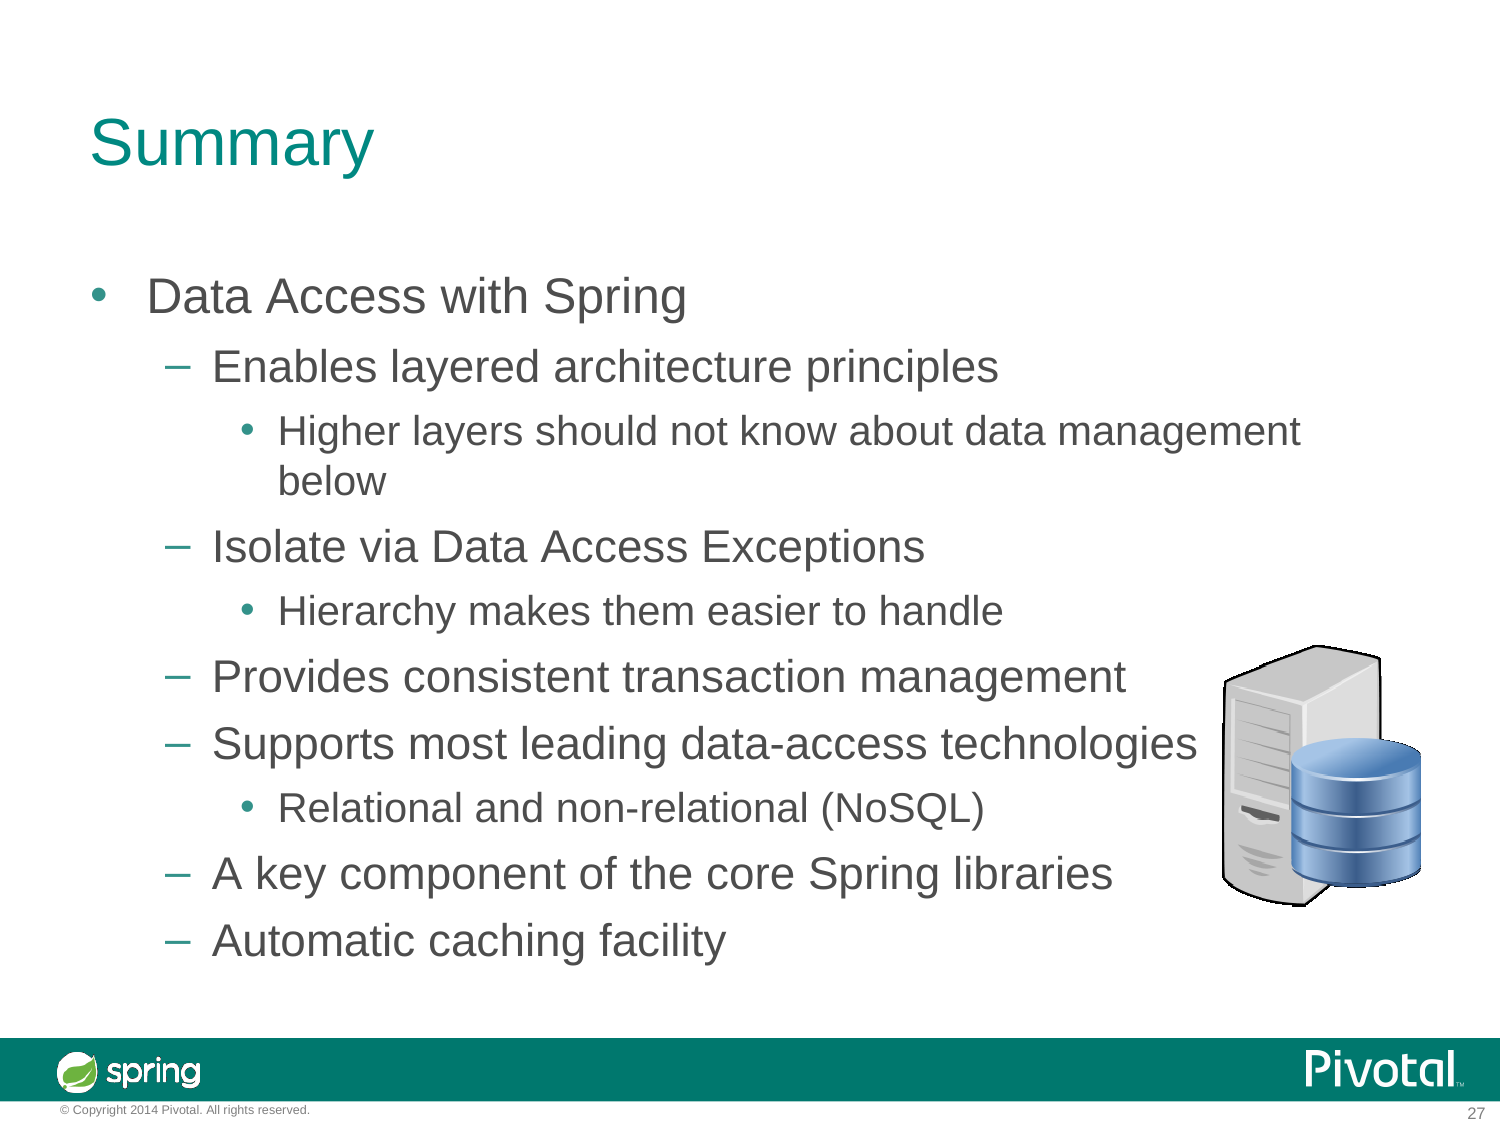

# Summary
Data Access with Spring
Enables layered architecture principles
Higher layers should not know about data management below
Isolate via Data Access Exceptions
Hierarchy makes them easier to handle
Provides consistent transaction management
Supports most leading data-access technologies
Relational and non-relational (NoSQL)
A key component of the core Spring libraries
Automatic caching facility